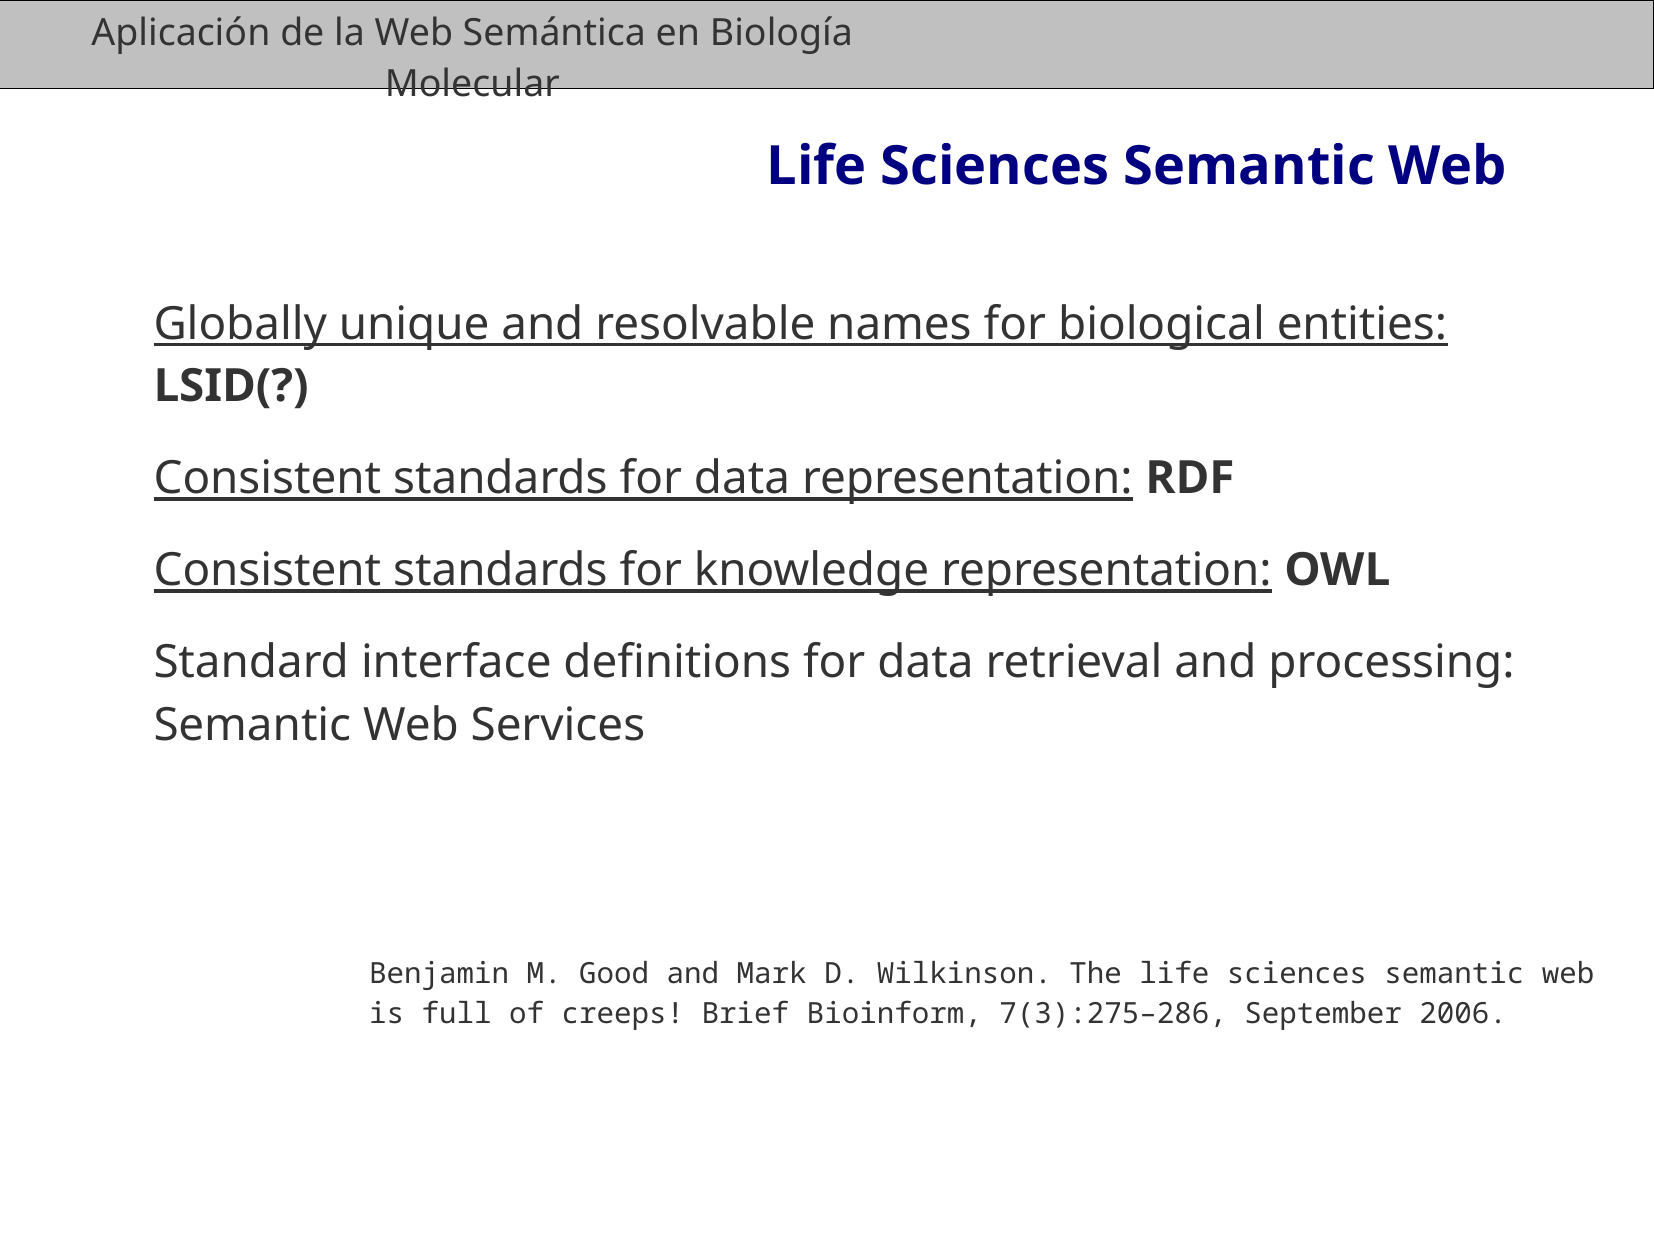

Aplicación de la Web Semántica en Biología Molecular
Life Sciences Semantic Web
# Globally unique and resolvable names for biological entities: LSID(?)
Consistent standards for data representation: RDF
Consistent standards for knowledge representation: OWL
Standard interface definitions for data retrieval and processing: Semantic Web Services
Benjamin M. Good and Mark D. Wilkinson. The life sciences semantic web is full of creeps! Brief Bioinform, 7(3):275–286, September 2006.